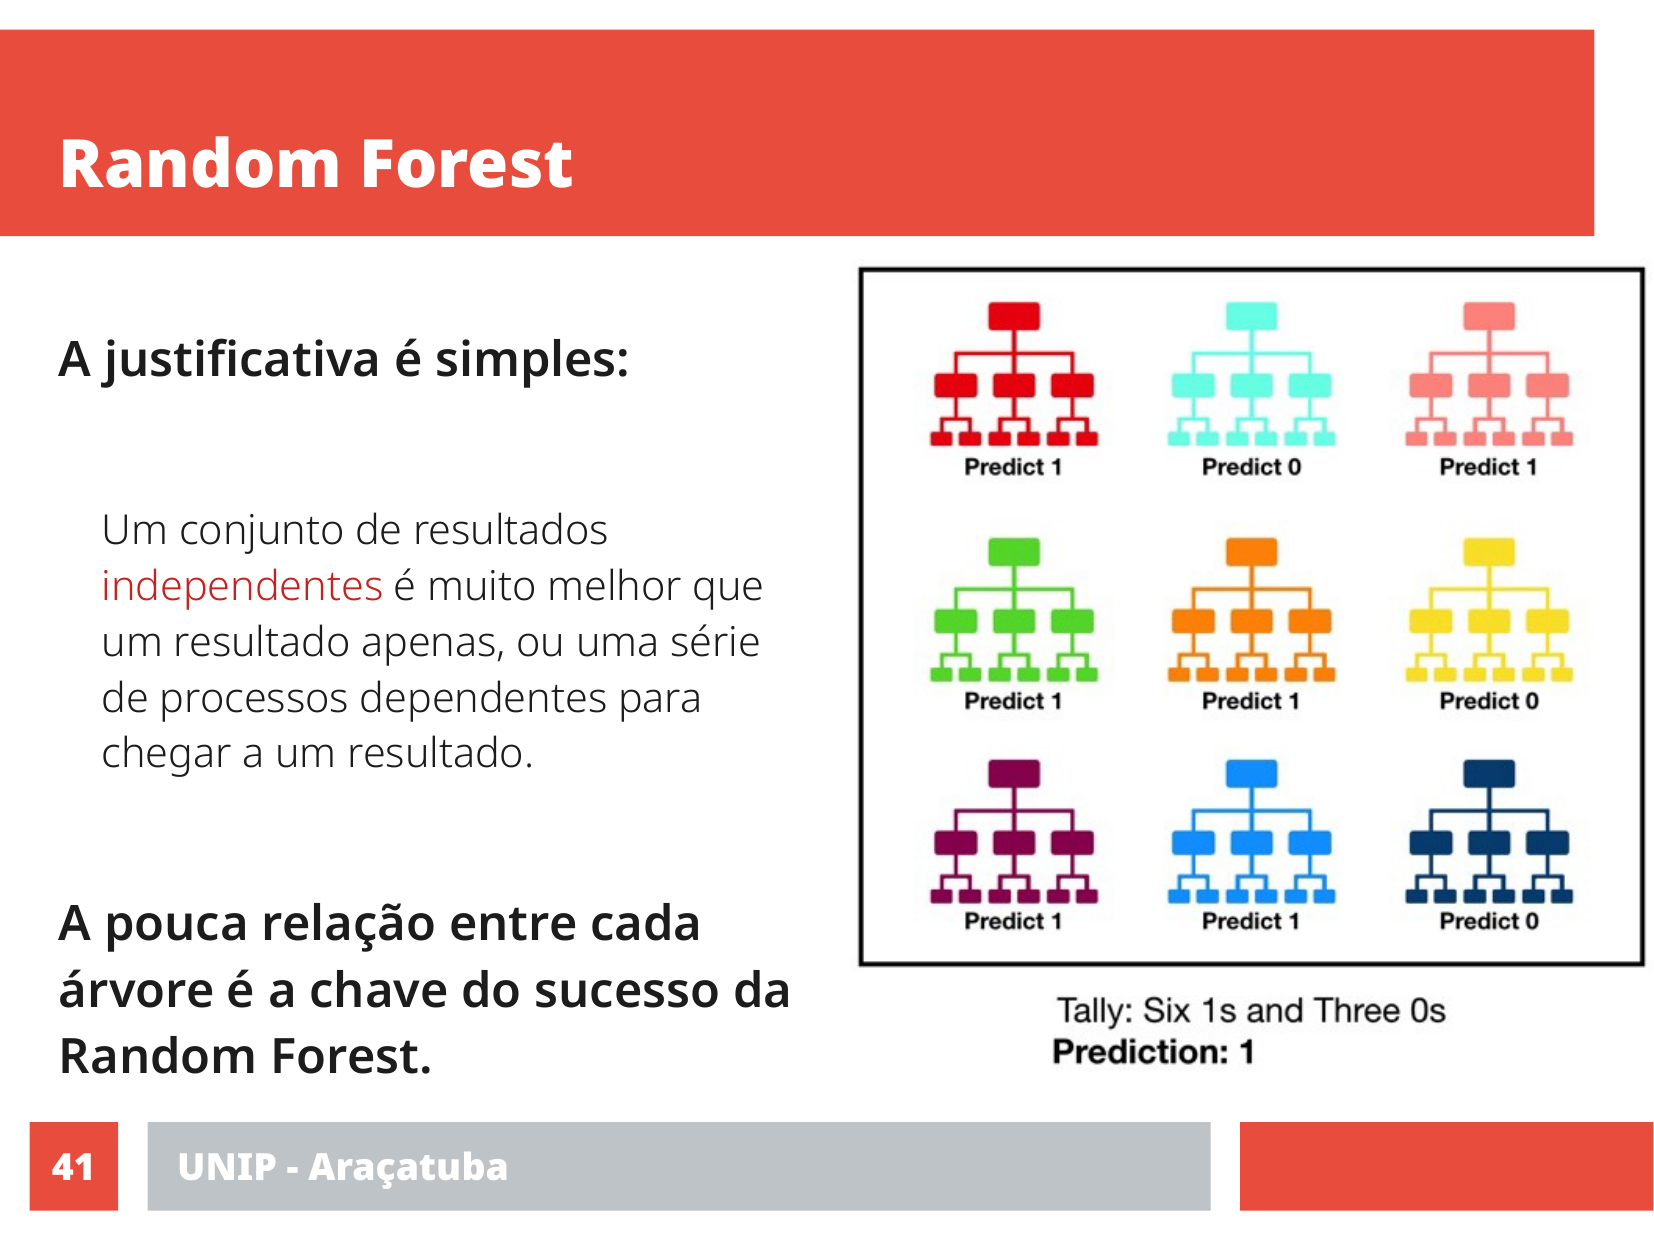

# Random Forest
A justificativa é simples:
Um conjunto de resultados independentes é muito melhor que um resultado apenas, ou uma série de processos dependentes para chegar a um resultado.
A pouca relação entre cada árvore é a chave do sucesso da Random Forest.
41
UNIP - Araçatuba